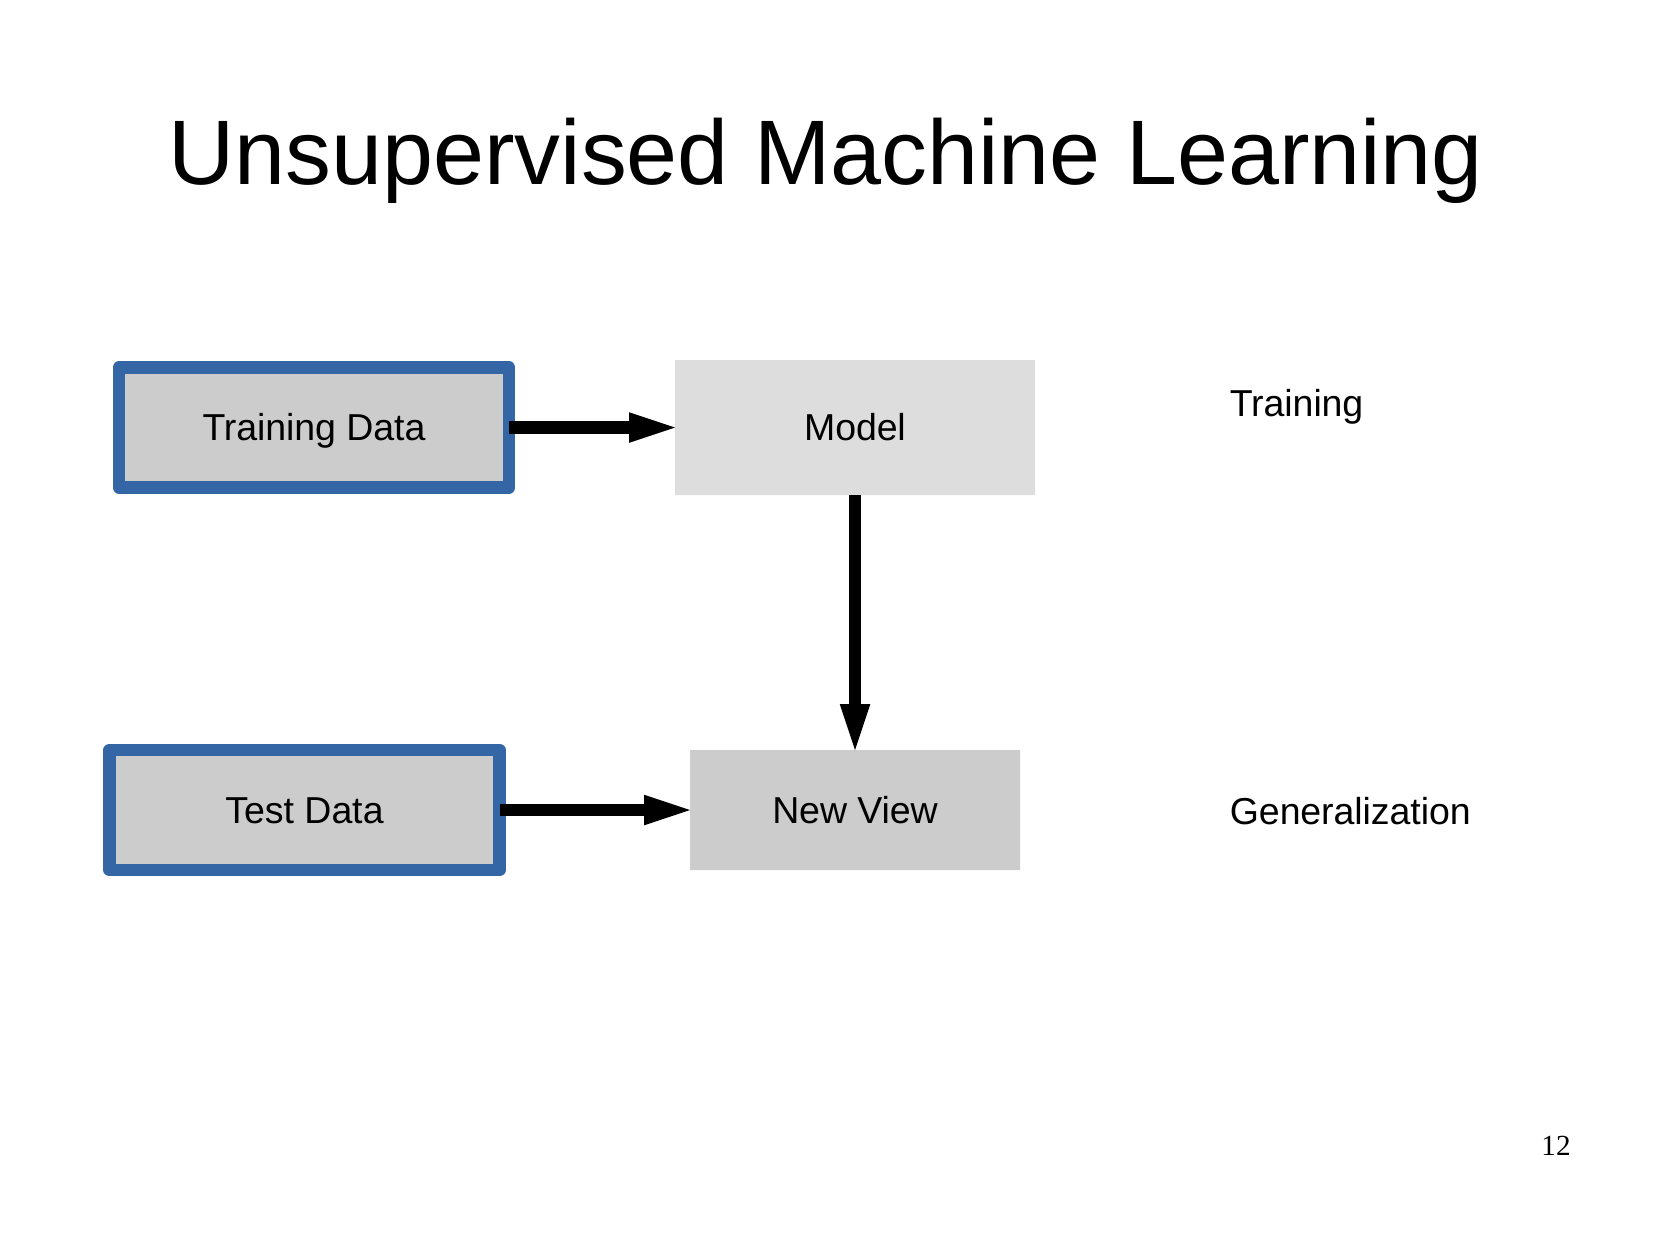

# Unsupervised Machine Learning
Model
Training Data
Training
Test Data
New View
Generalization
12